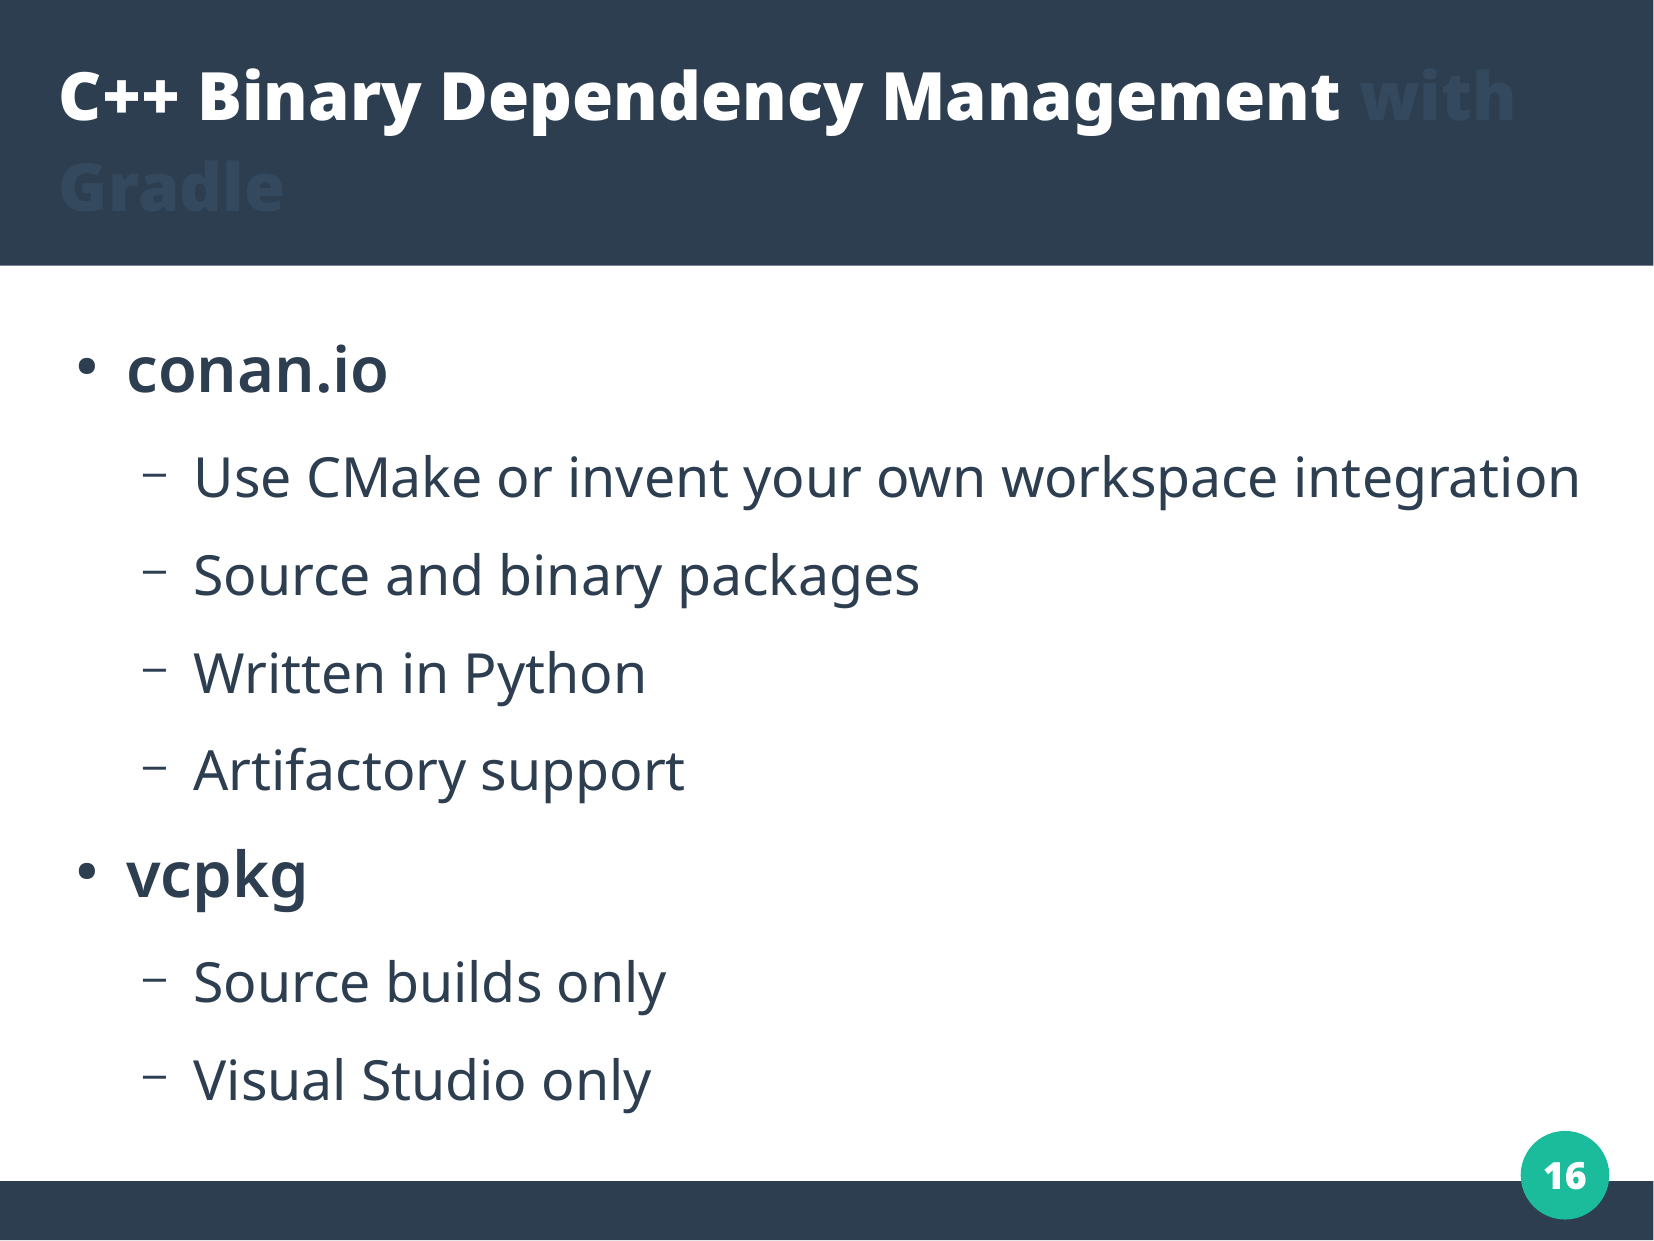

# C++ Binary Dependency Management with Gradle
conan.io
Use CMake or invent your own workspace integration
Source and binary packages
Written in Python
Artifactory support
vcpkg
Source builds only
Visual Studio only
16